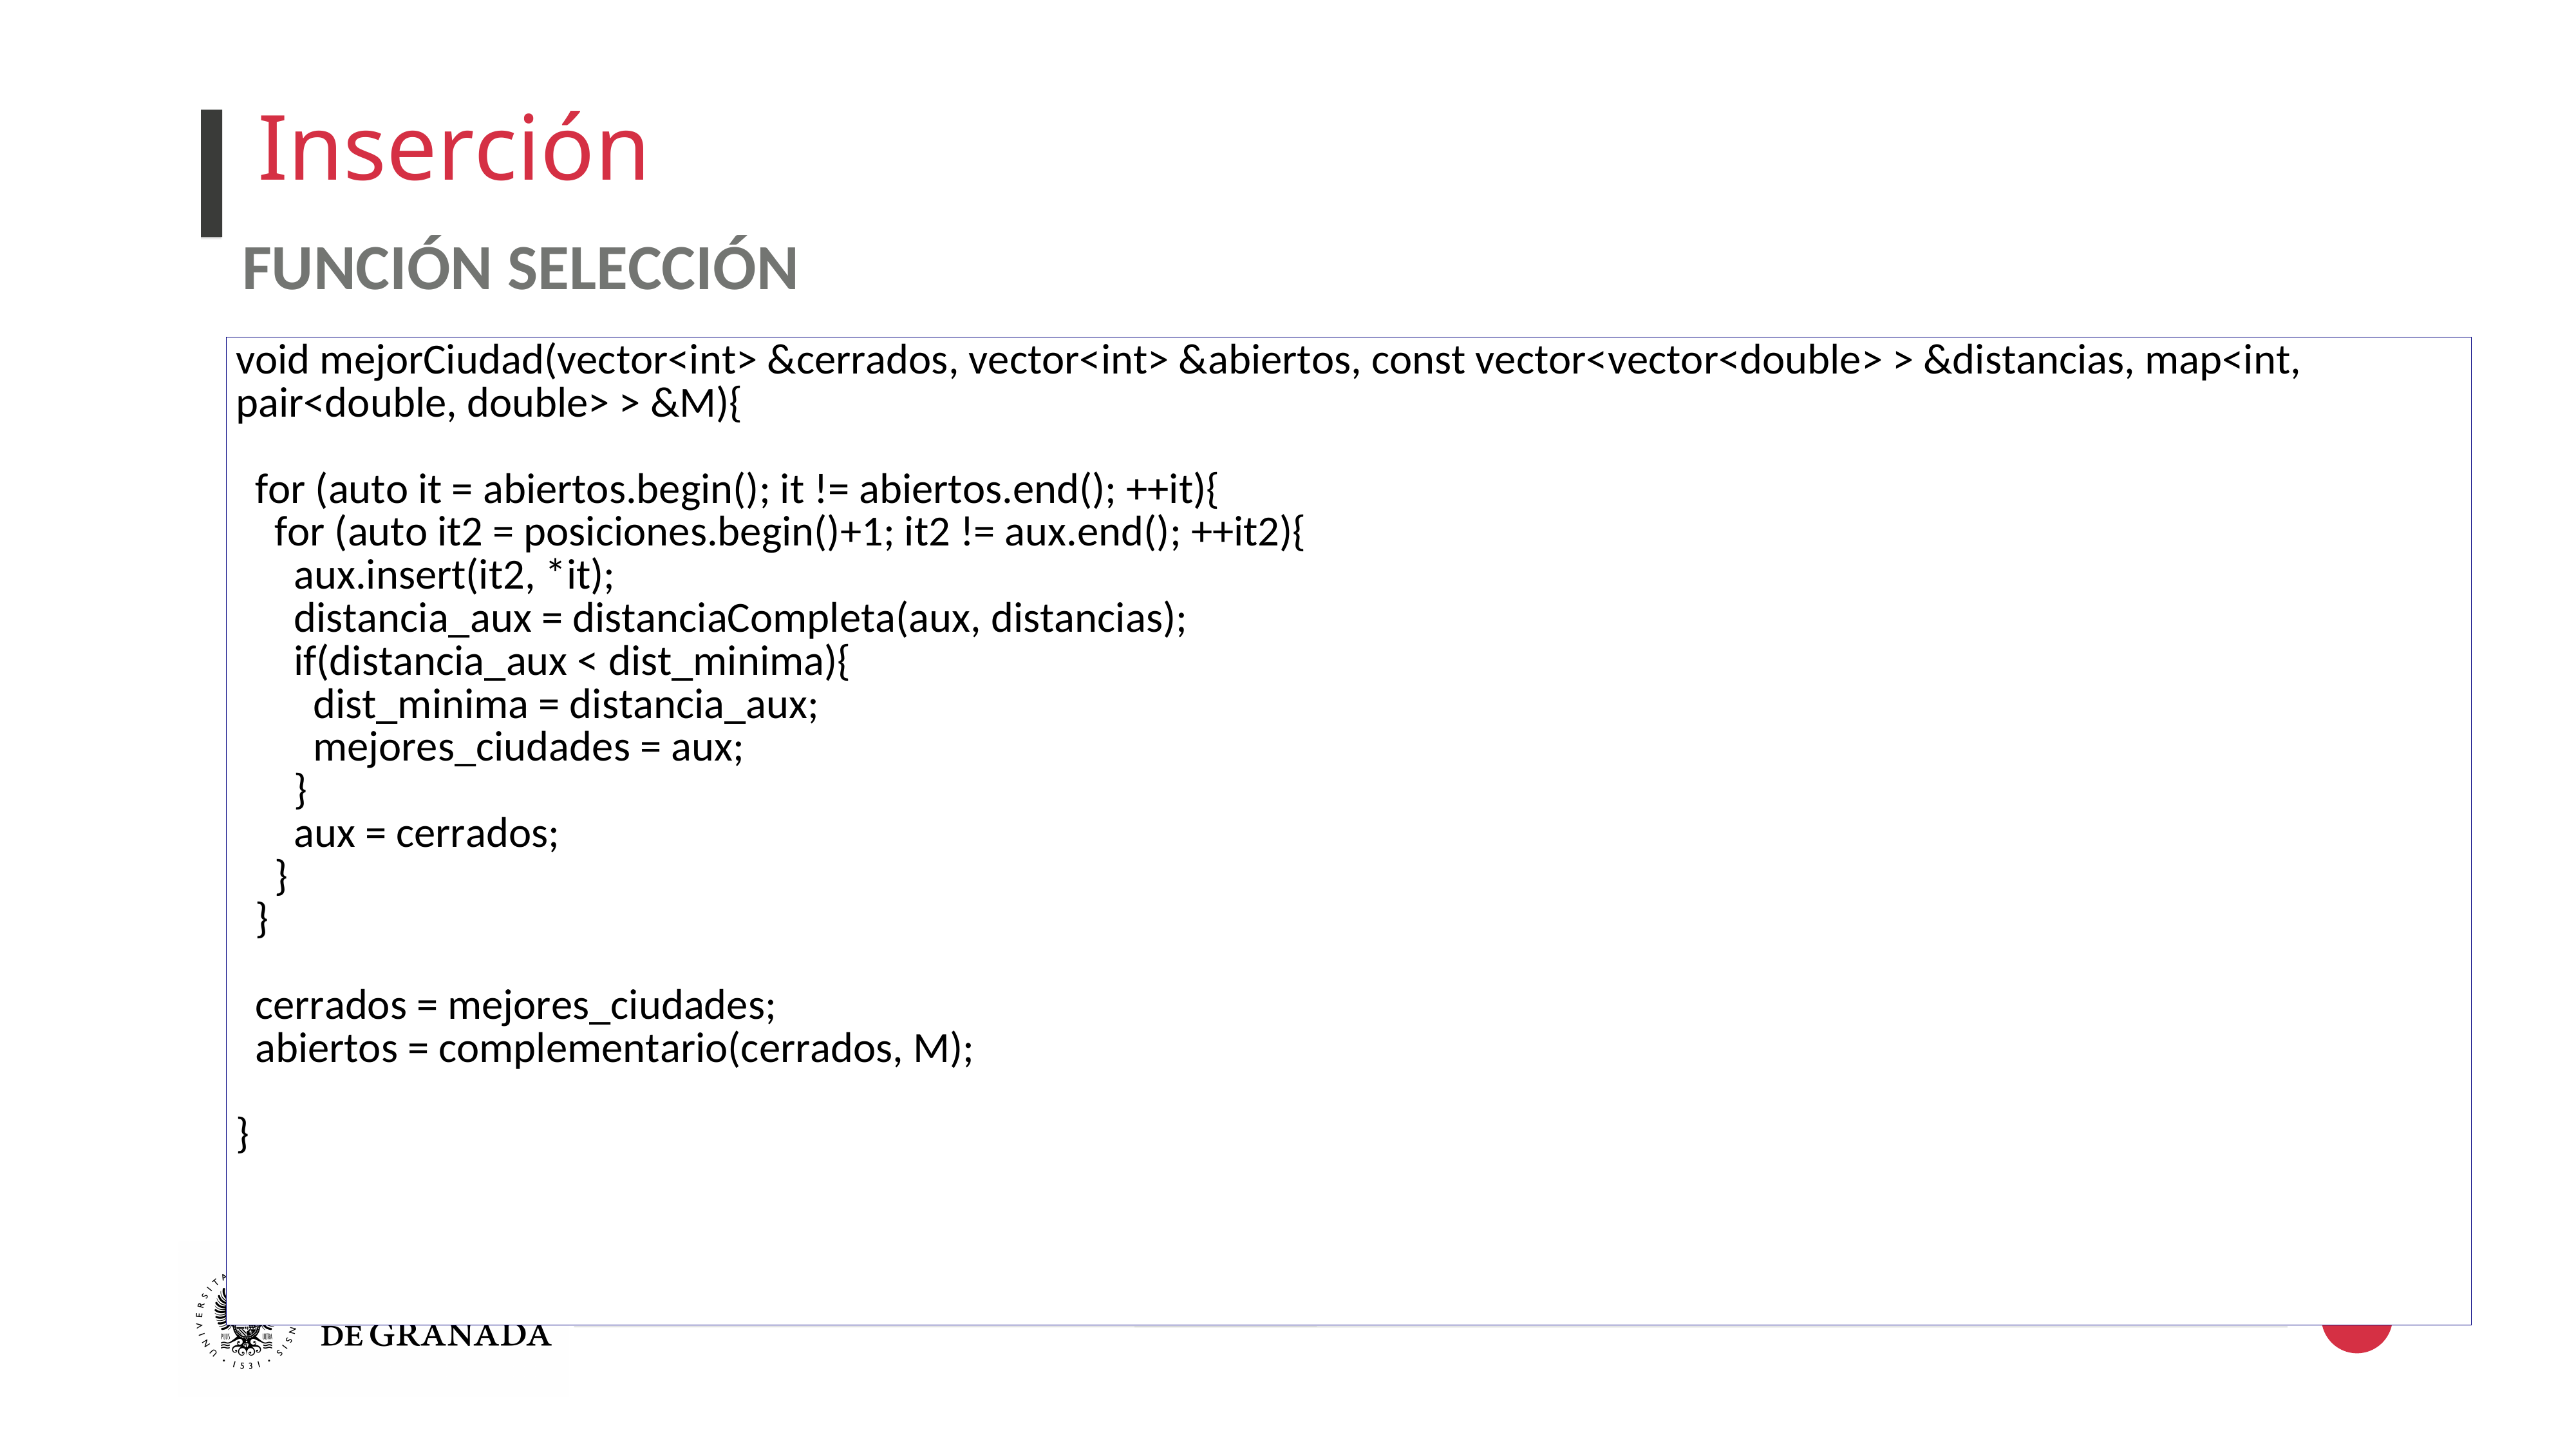

Inserción
FUNCIÓN SELECCIÓN
| void mejorCiudad(vector<int> &cerrados, vector<int> &abiertos, const vector<vector<double> > &distancias, map<int, pair<double, double> > &M){ for (auto it = abiertos.begin(); it != abiertos.end(); ++it){ for (auto it2 = posiciones.begin()+1; it2 != aux.end(); ++it2){ aux.insert(it2, \*it); distancia\_aux = distanciaCompleta(aux, distancias); if(distancia\_aux < dist\_minima){ dist\_minima = distancia\_aux; mejores\_ciudades = aux; } aux = cerrados; } } cerrados = mejores\_ciudades; abiertos = complementario(cerrados, M); } |
| --- |